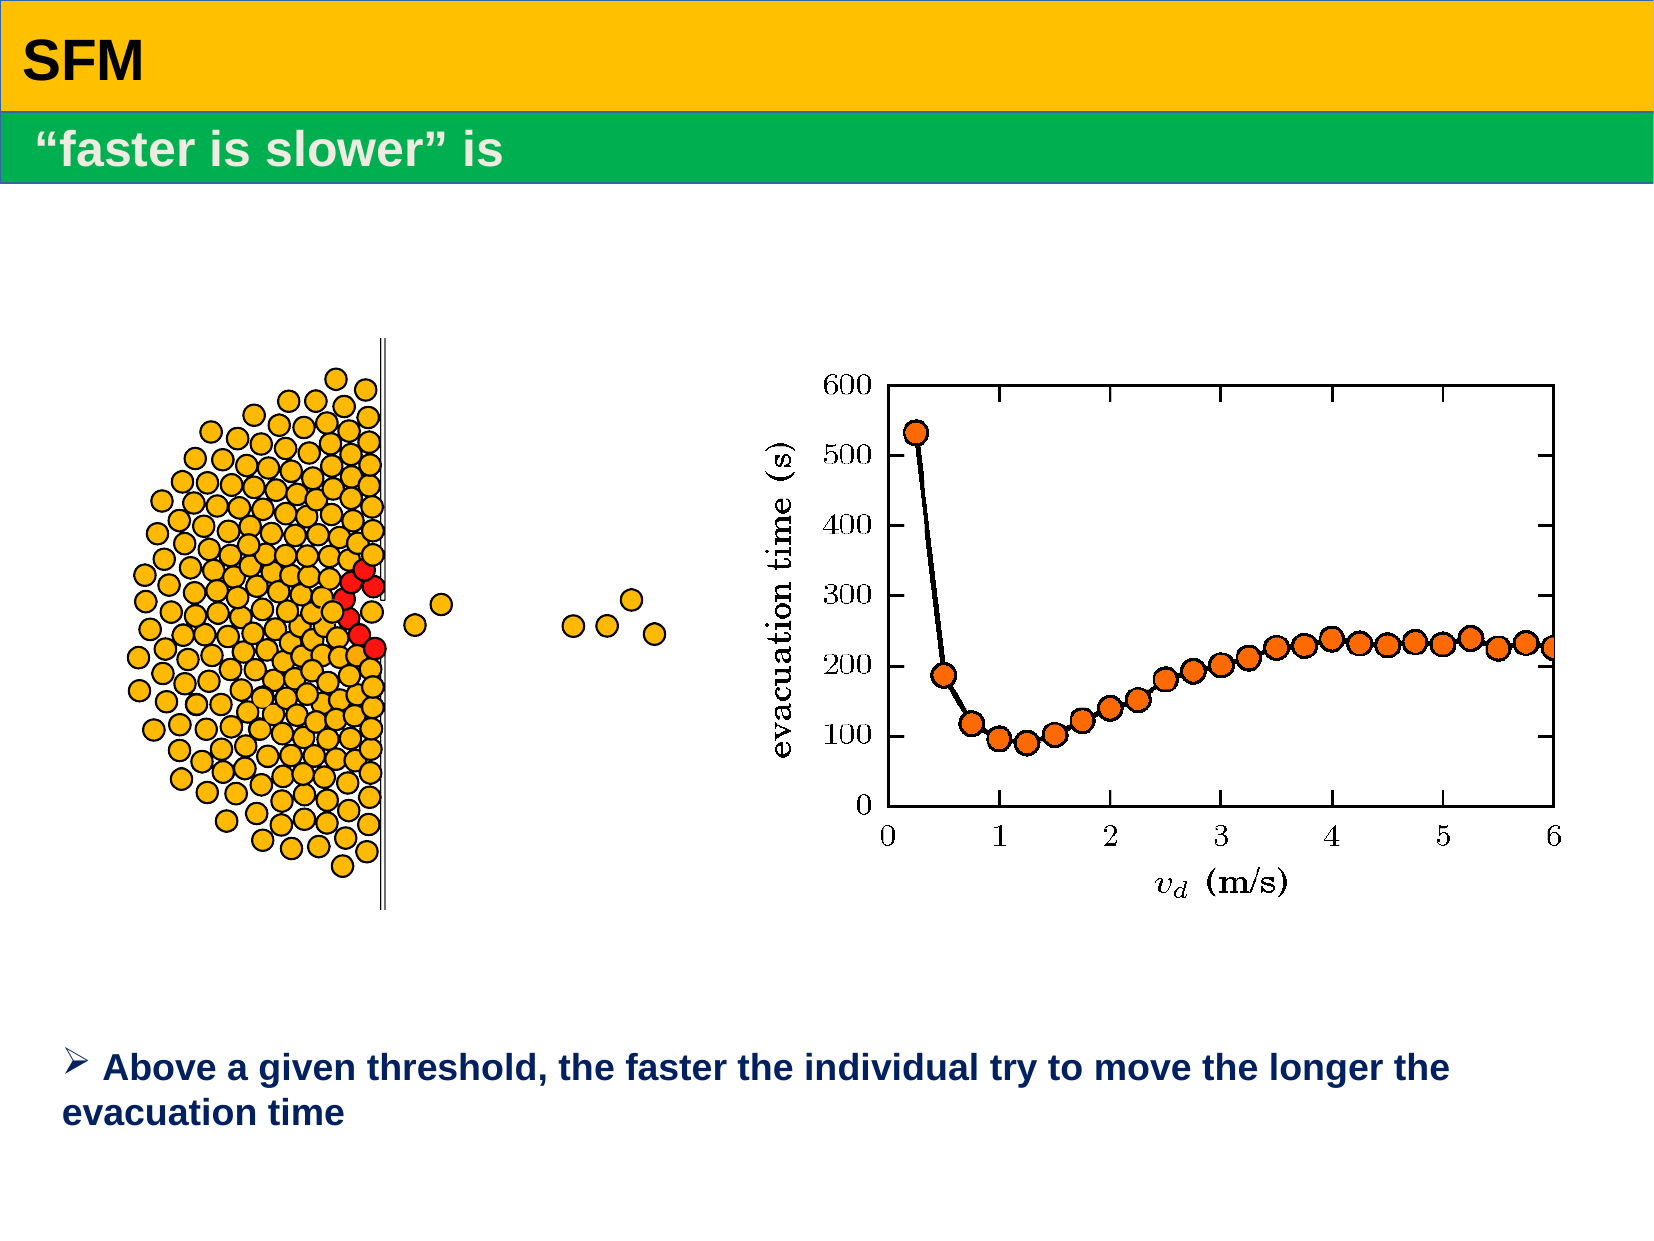

Introducción
SFM
 “faster is slower” is
 Above a given threshold, the faster the individual try to move the longer the evacuation time